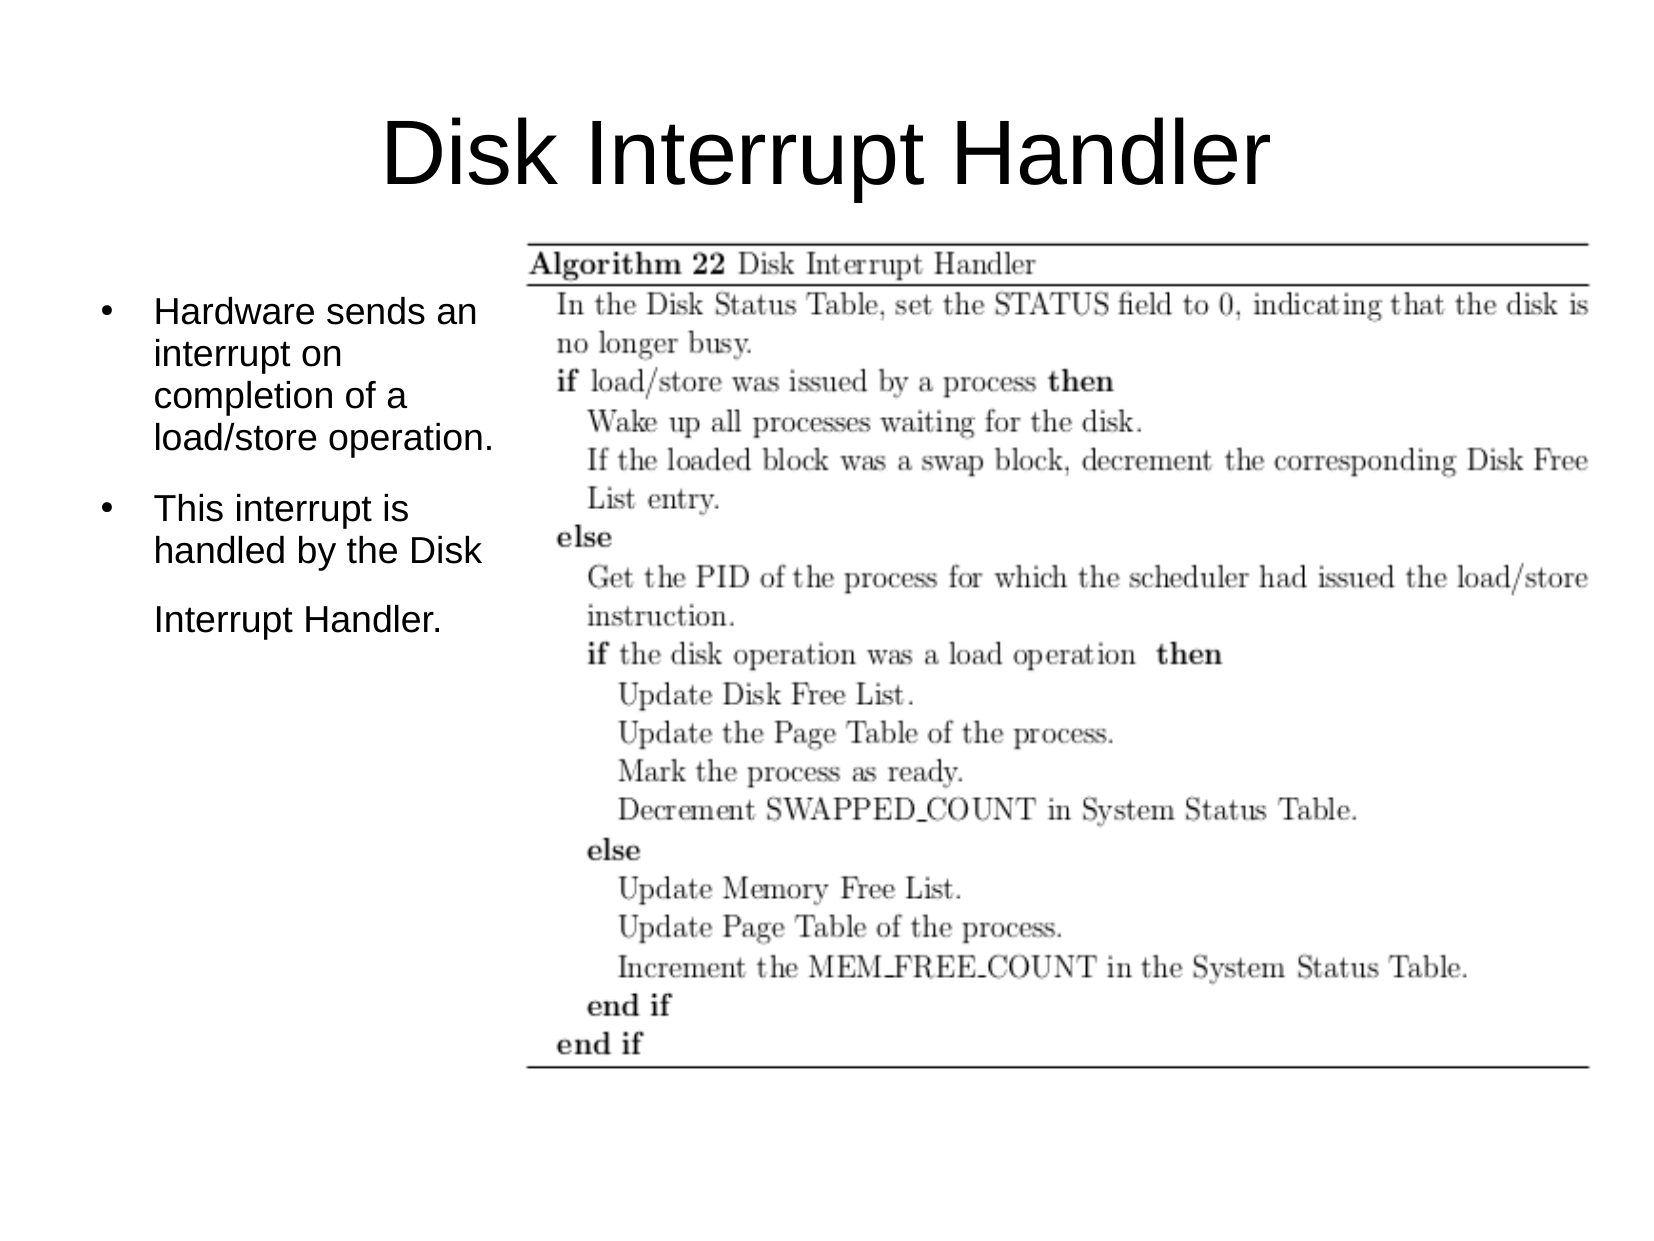

# Disk Interrupt Handler
Hardware sends an interrupt on completion of a load/store operation.
This interrupt is handled by the Disk Interrupt Handler.